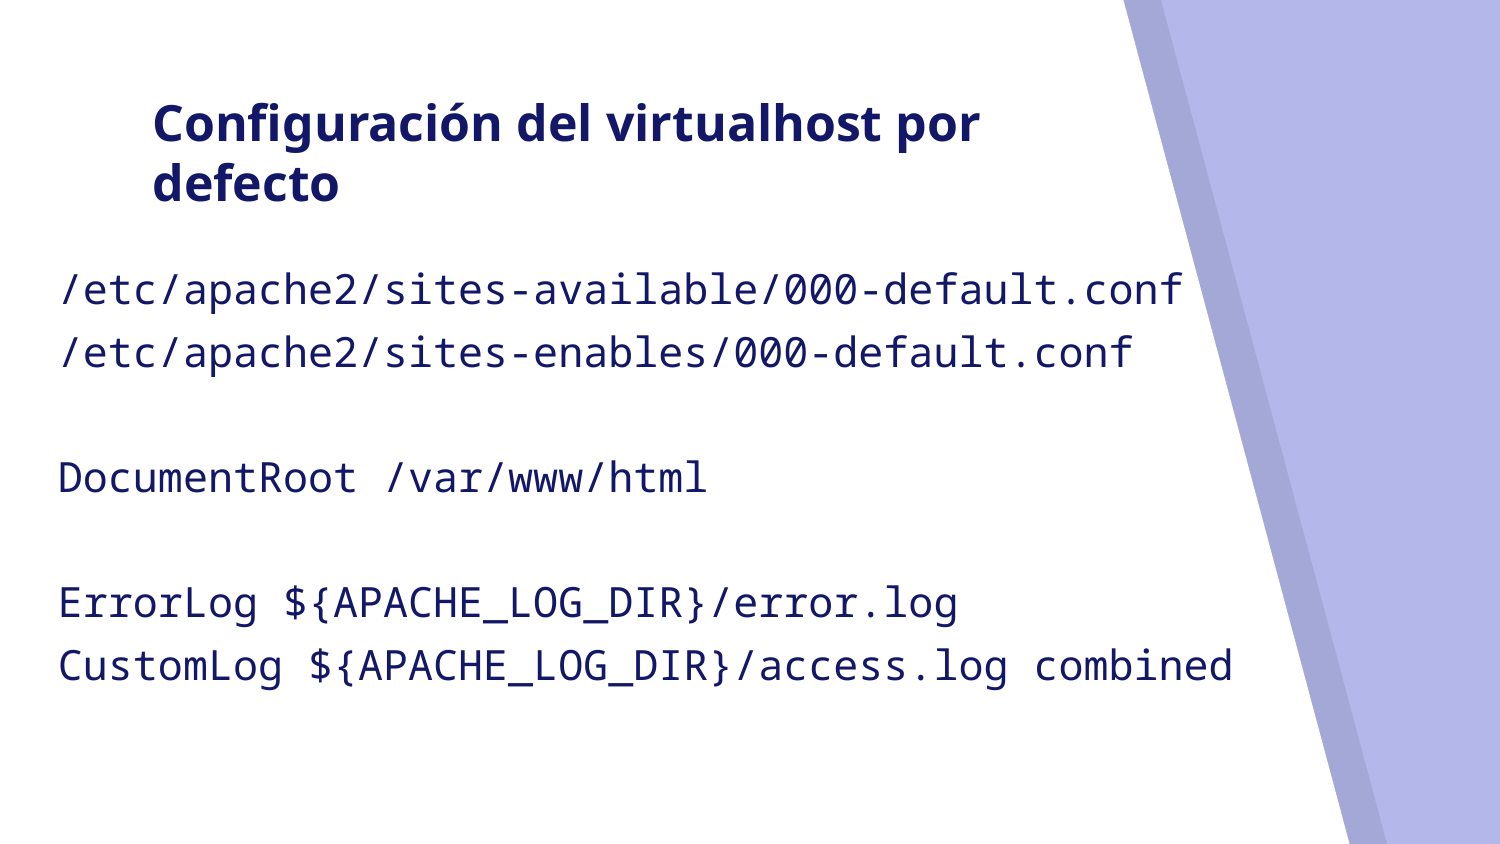

# Configuración del virtualhost por defecto
/etc/apache2/sites-available/000-default.conf
/etc/apache2/sites-enables/000-default.conf
DocumentRoot /var/www/html
ErrorLog ${APACHE_LOG_DIR}/error.log
CustomLog ${APACHE_LOG_DIR}/access.log combined